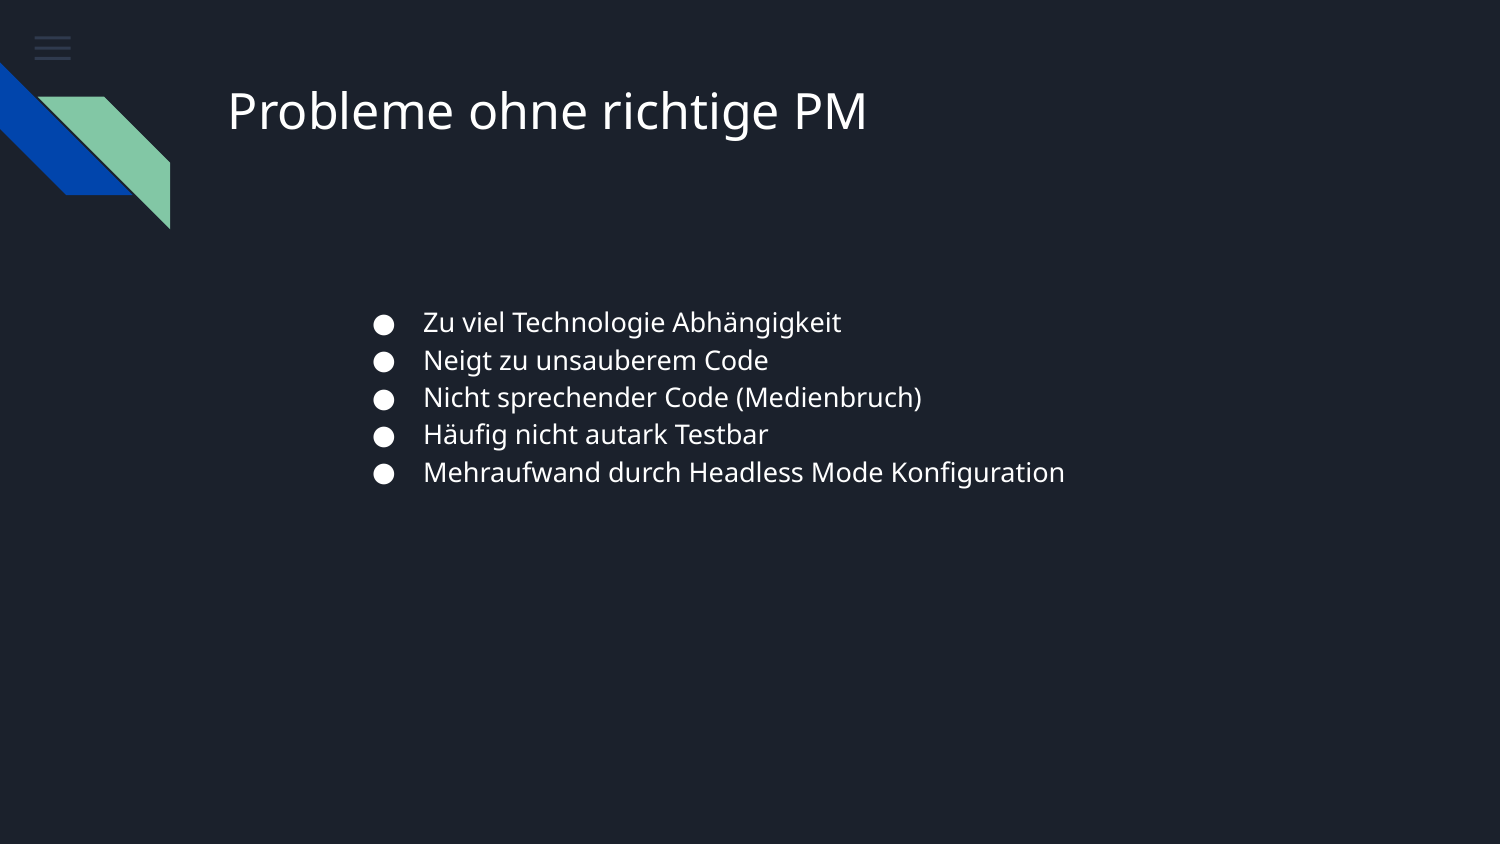

# Probleme ohne richtige PM
Zu viel Technologie Abhängigkeit
Neigt zu unsauberem Code
Nicht sprechender Code (Medienbruch)
Häufig nicht autark Testbar
Mehraufwand durch Headless Mode Konfiguration